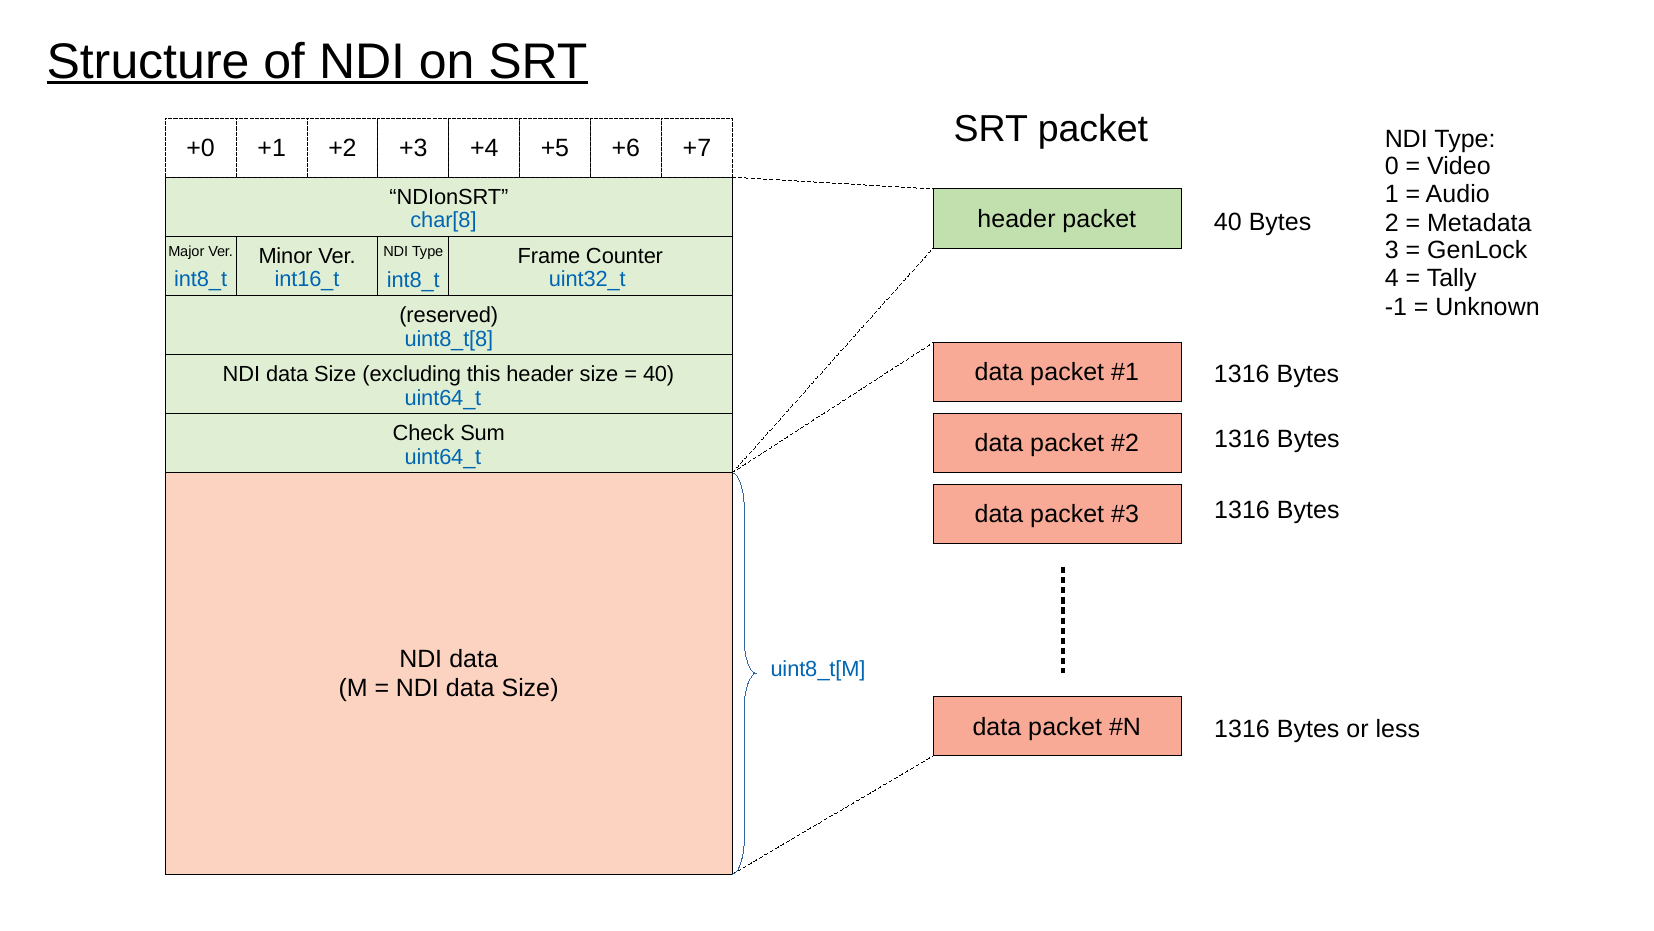

Structure of NDI on SRT
SRT packet
NDI Type:
0 = Video
1 = Audio
2 = Metadata
3 = GenLock
4 = Tally
-1 = Unknown
+0
+1
+2
+3
+4
+5
+6
+7
“NDIonSRT”
header packet
40 Bytes
char[8]
Minor Ver.
Frame Counter
Major Ver.
NDI Type
int8_t
int16_t
uint32_t
int8_t
(reserved)
uint8_t[8]
data packet #1
1316 Bytes
NDI data Size (excluding this header size = 40)
uint64_t
Check Sum
data packet #2
1316 Bytes
uint64_t
NDI data
(M = NDI data Size)
data packet #3
1316 Bytes
uint8_t[M]
data packet #N
1316 Bytes or less